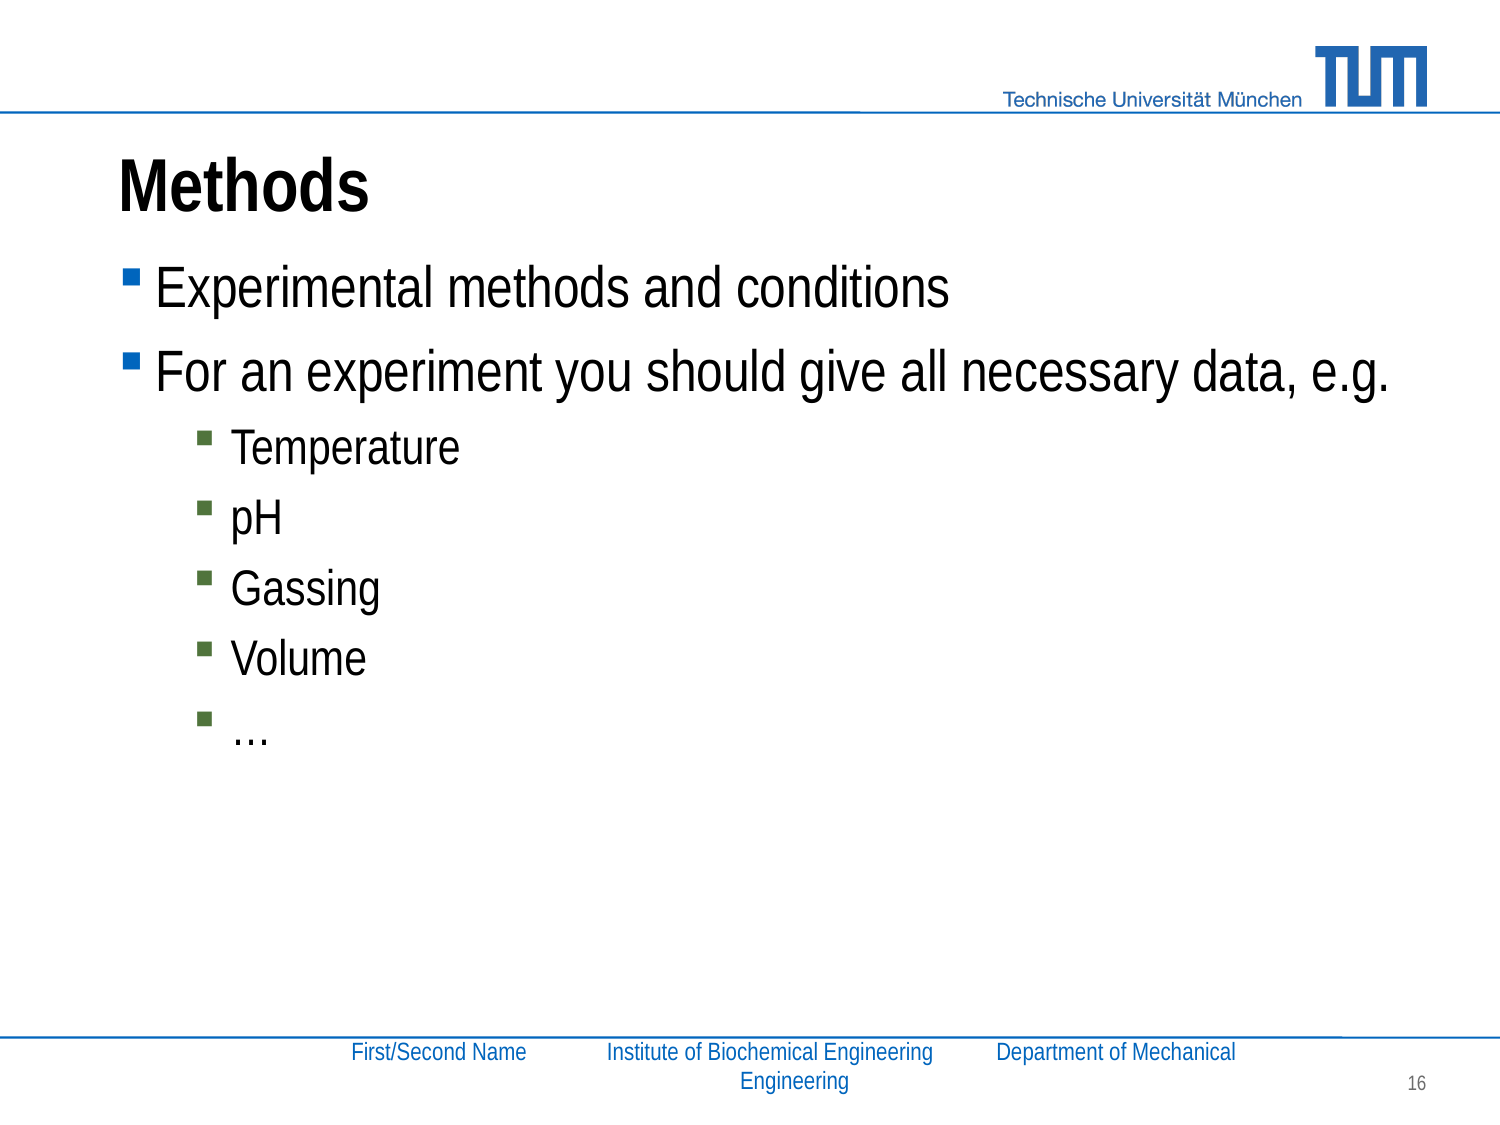

# Methods
Experimental methods and conditions
For an experiment you should give all necessary data, e.g.
Temperature
pH
Gassing
Volume
…
First/Second Name Institute of Biochemical Engineering Department of Mechanical Engineering